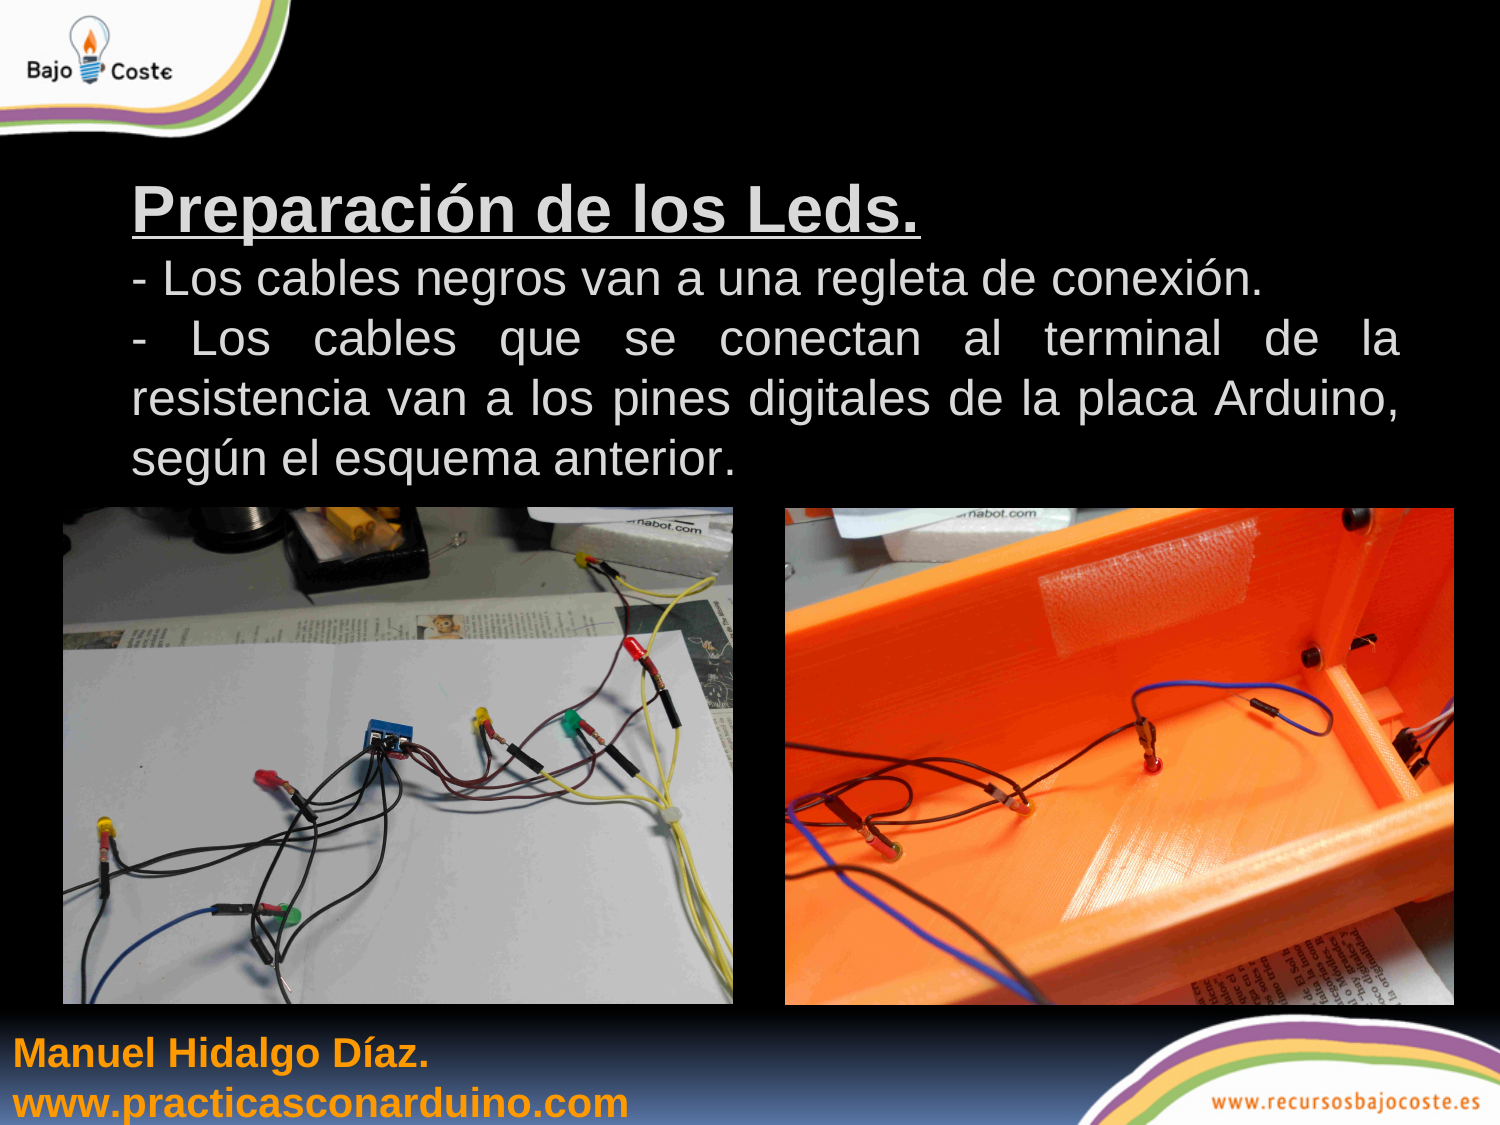

Preparación de los Leds.
- Los cables negros van a una regleta de conexión.
- Los cables que se conectan al terminal de la resistencia van a los pines digitales de la placa Arduino, según el esquema anterior.
Manuel Hidalgo Díaz.
www.practicasconarduino.com